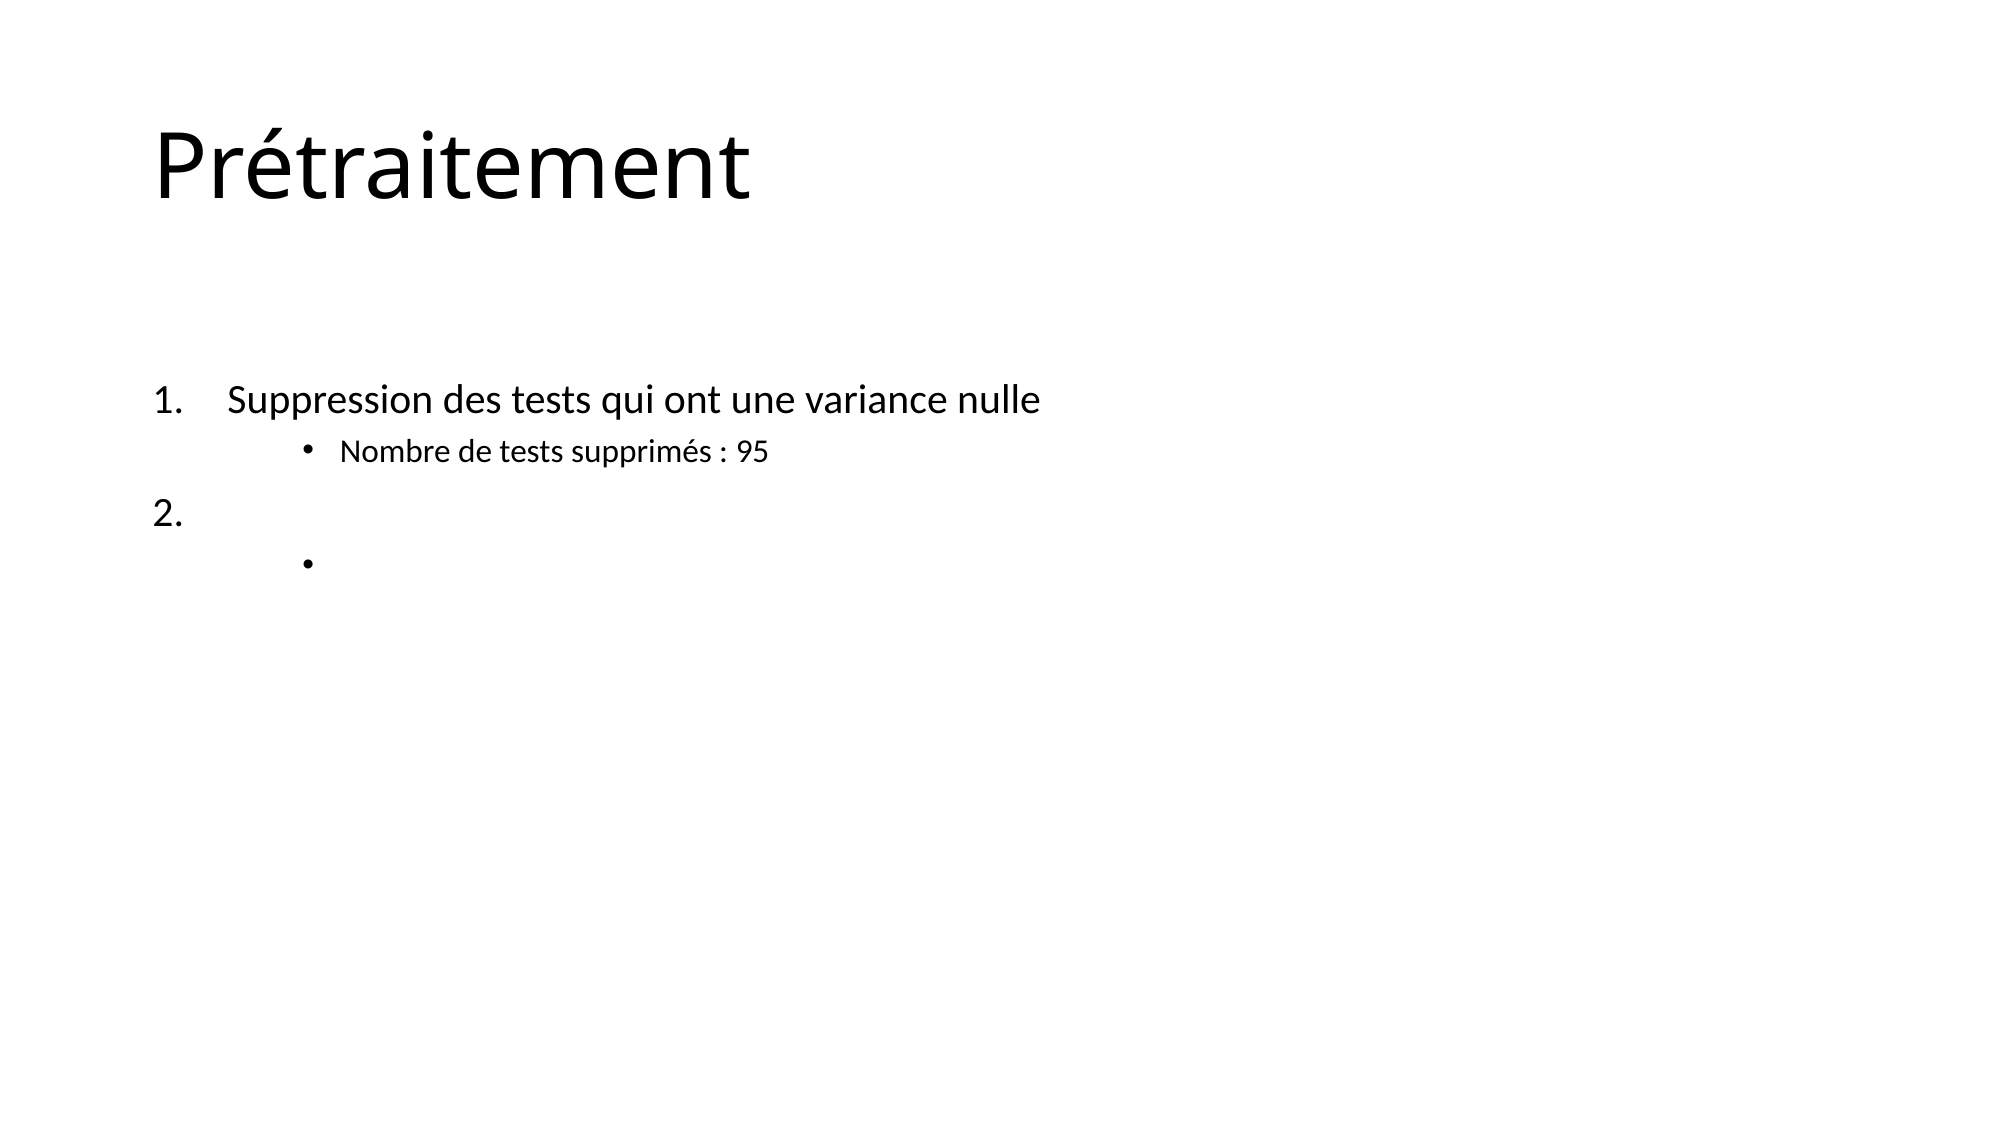

# Prétraitement
Suppression des tests qui ont une variance nulle
Nombre de tests supprimés : 95